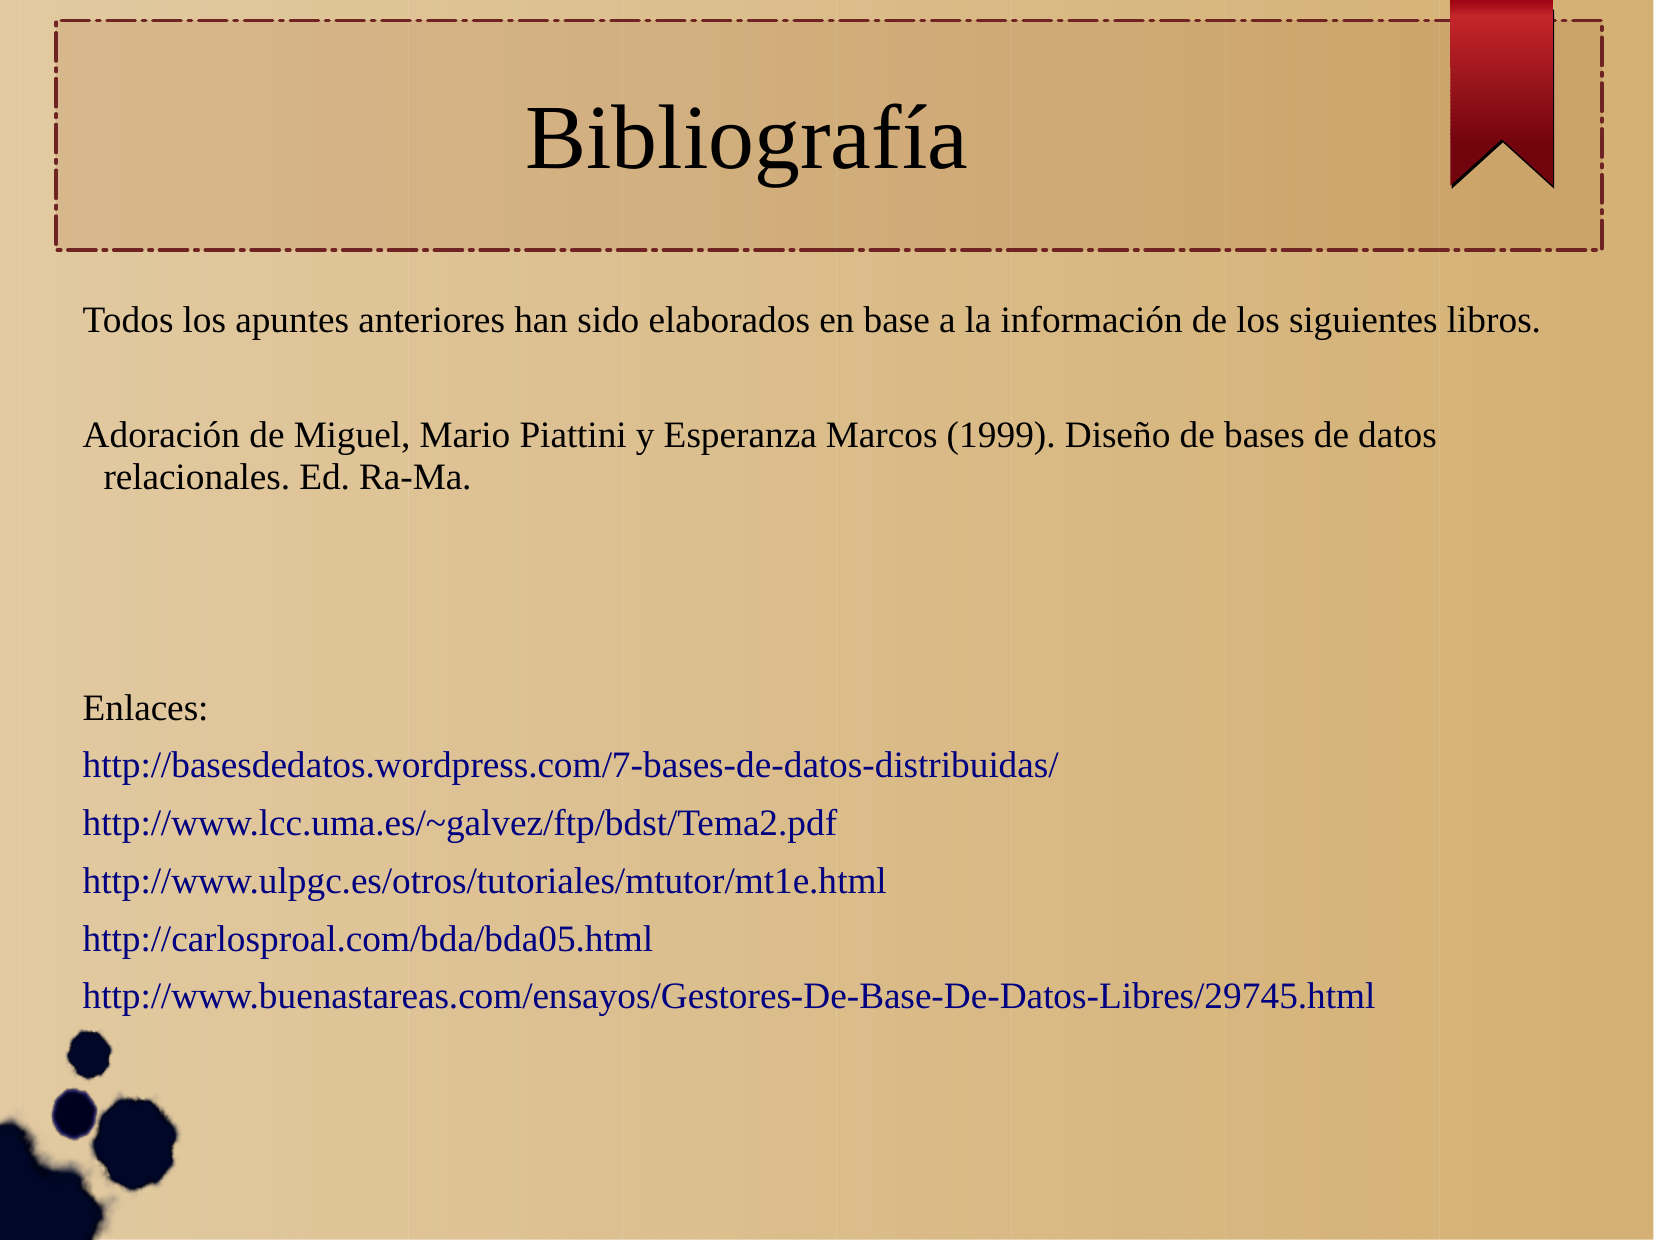

# Bibliografía
Todos los apuntes anteriores han sido elaborados en base a la información de los siguientes libros.
Adoración de Miguel, Mario Piattini y Esperanza Marcos (1999). Diseño de bases de datos relacionales. Ed. Ra-Ma.
Enlaces:
http://basesdedatos.wordpress.com/7-bases-de-datos-distribuidas/
http://www.lcc.uma.es/~galvez/ftp/bdst/Tema2.pdf
http://www.ulpgc.es/otros/tutoriales/mtutor/mt1e.html
http://carlosproal.com/bda/bda05.html
http://www.buenastareas.com/ensayos/Gestores-De-Base-De-Datos-Libres/29745.html